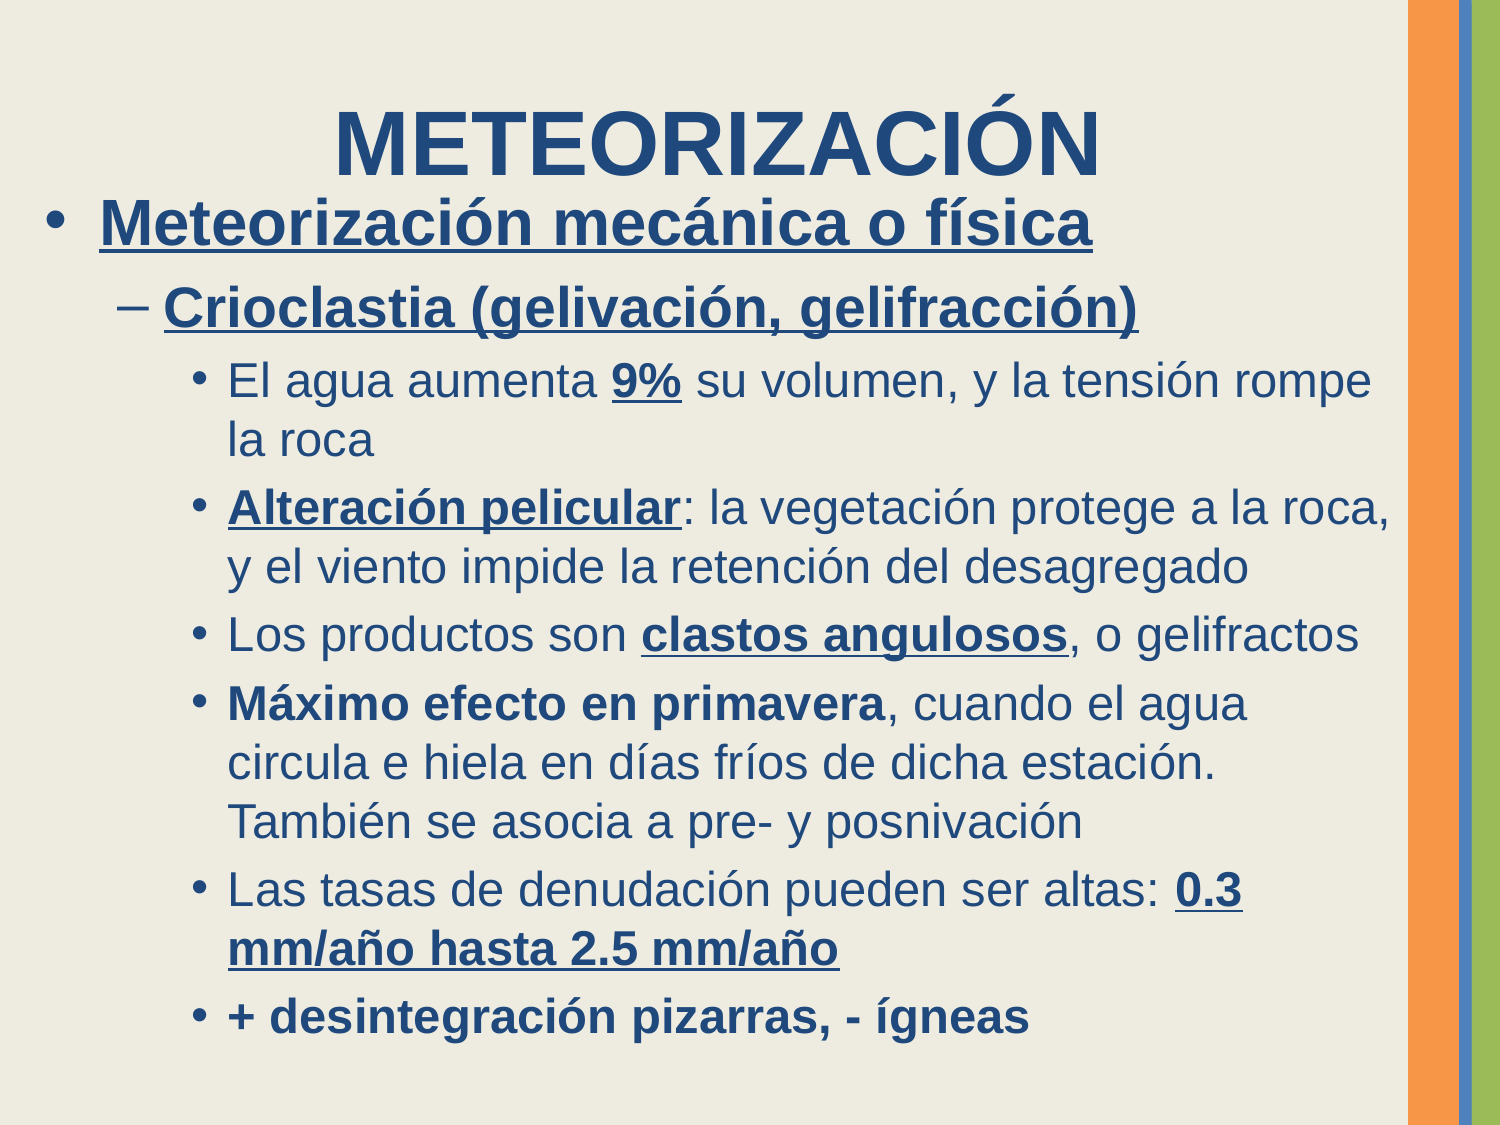

# meteorización
Meteorización mecánica o física
Crioclastia (gelivación, gelifracción)
El agua aumenta 9% su volumen, y la tensión rompe la roca
Alteración pelicular: la vegetación protege a la roca, y el viento impide la retención del desagregado
Los productos son clastos angulosos, o gelifractos
Máximo efecto en primavera, cuando el agua circula e hiela en días fríos de dicha estación. También se asocia a pre- y posnivación
Las tasas de denudación pueden ser altas: 0.3 mm/año hasta 2.5 mm/año
+ desintegración pizarras, - ígneas